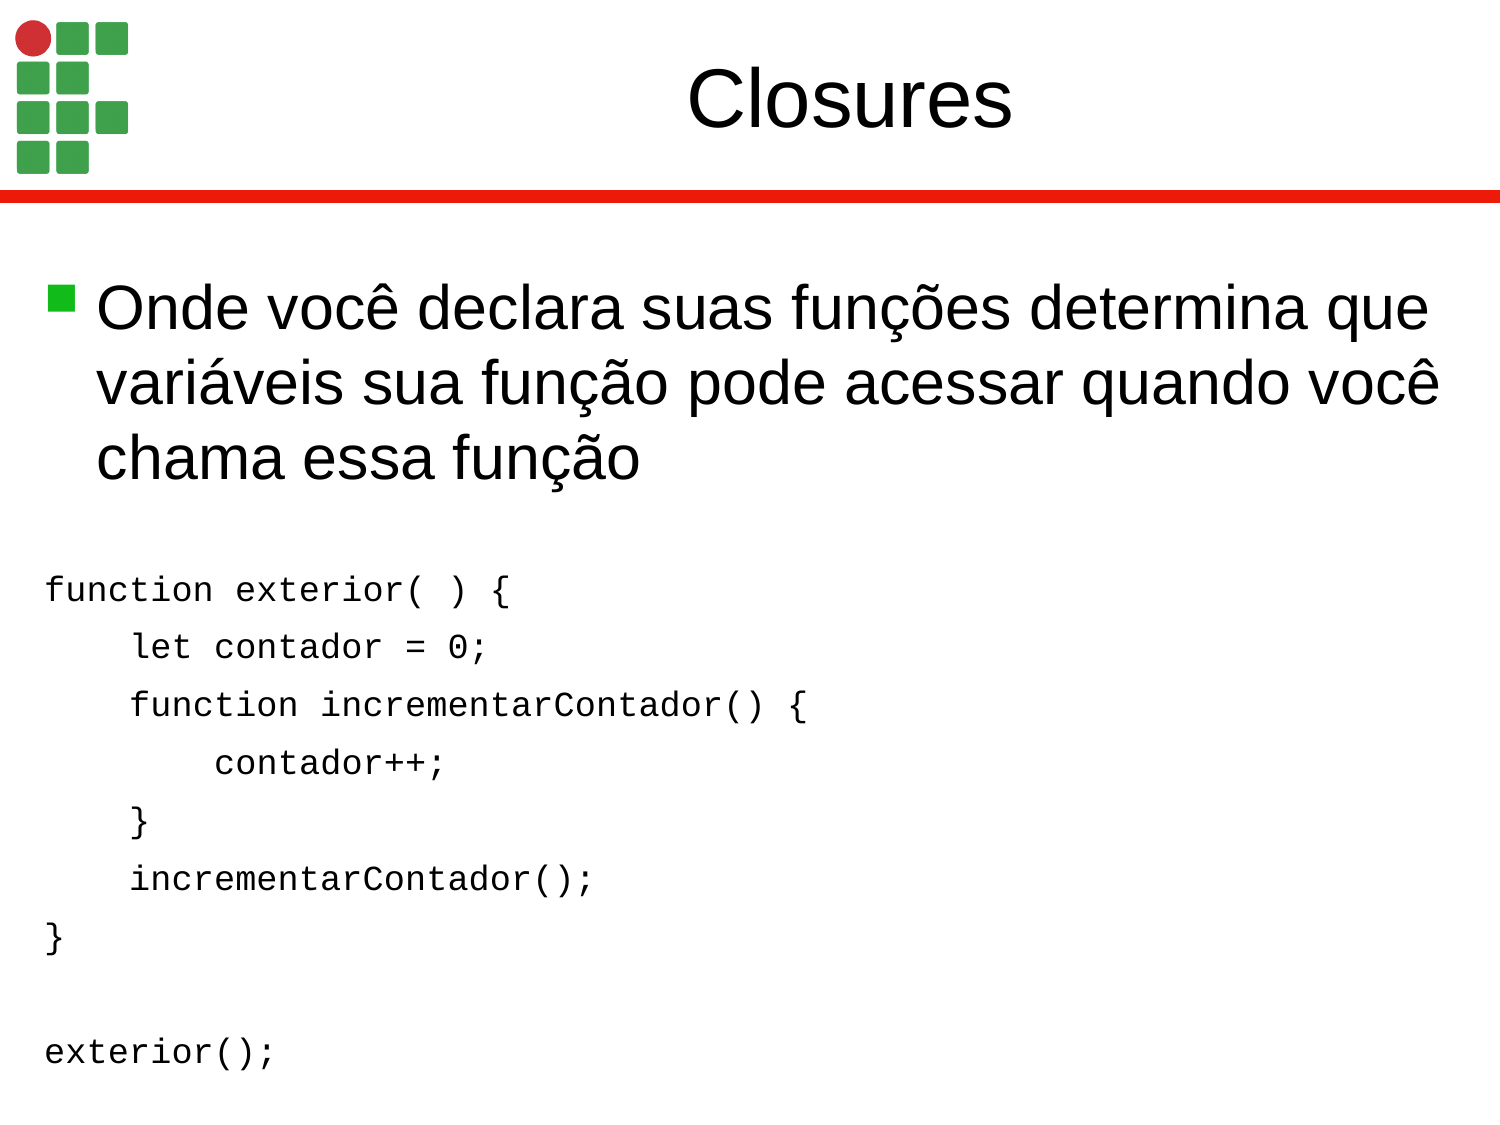

# Closures
Onde você declara suas funções determina que variáveis sua função pode acessar quando você chama essa função
function exterior( ) {
 let contador = 0;
 function incrementarContador() {
 contador++;
 }
 incrementarContador();
}
exterior();